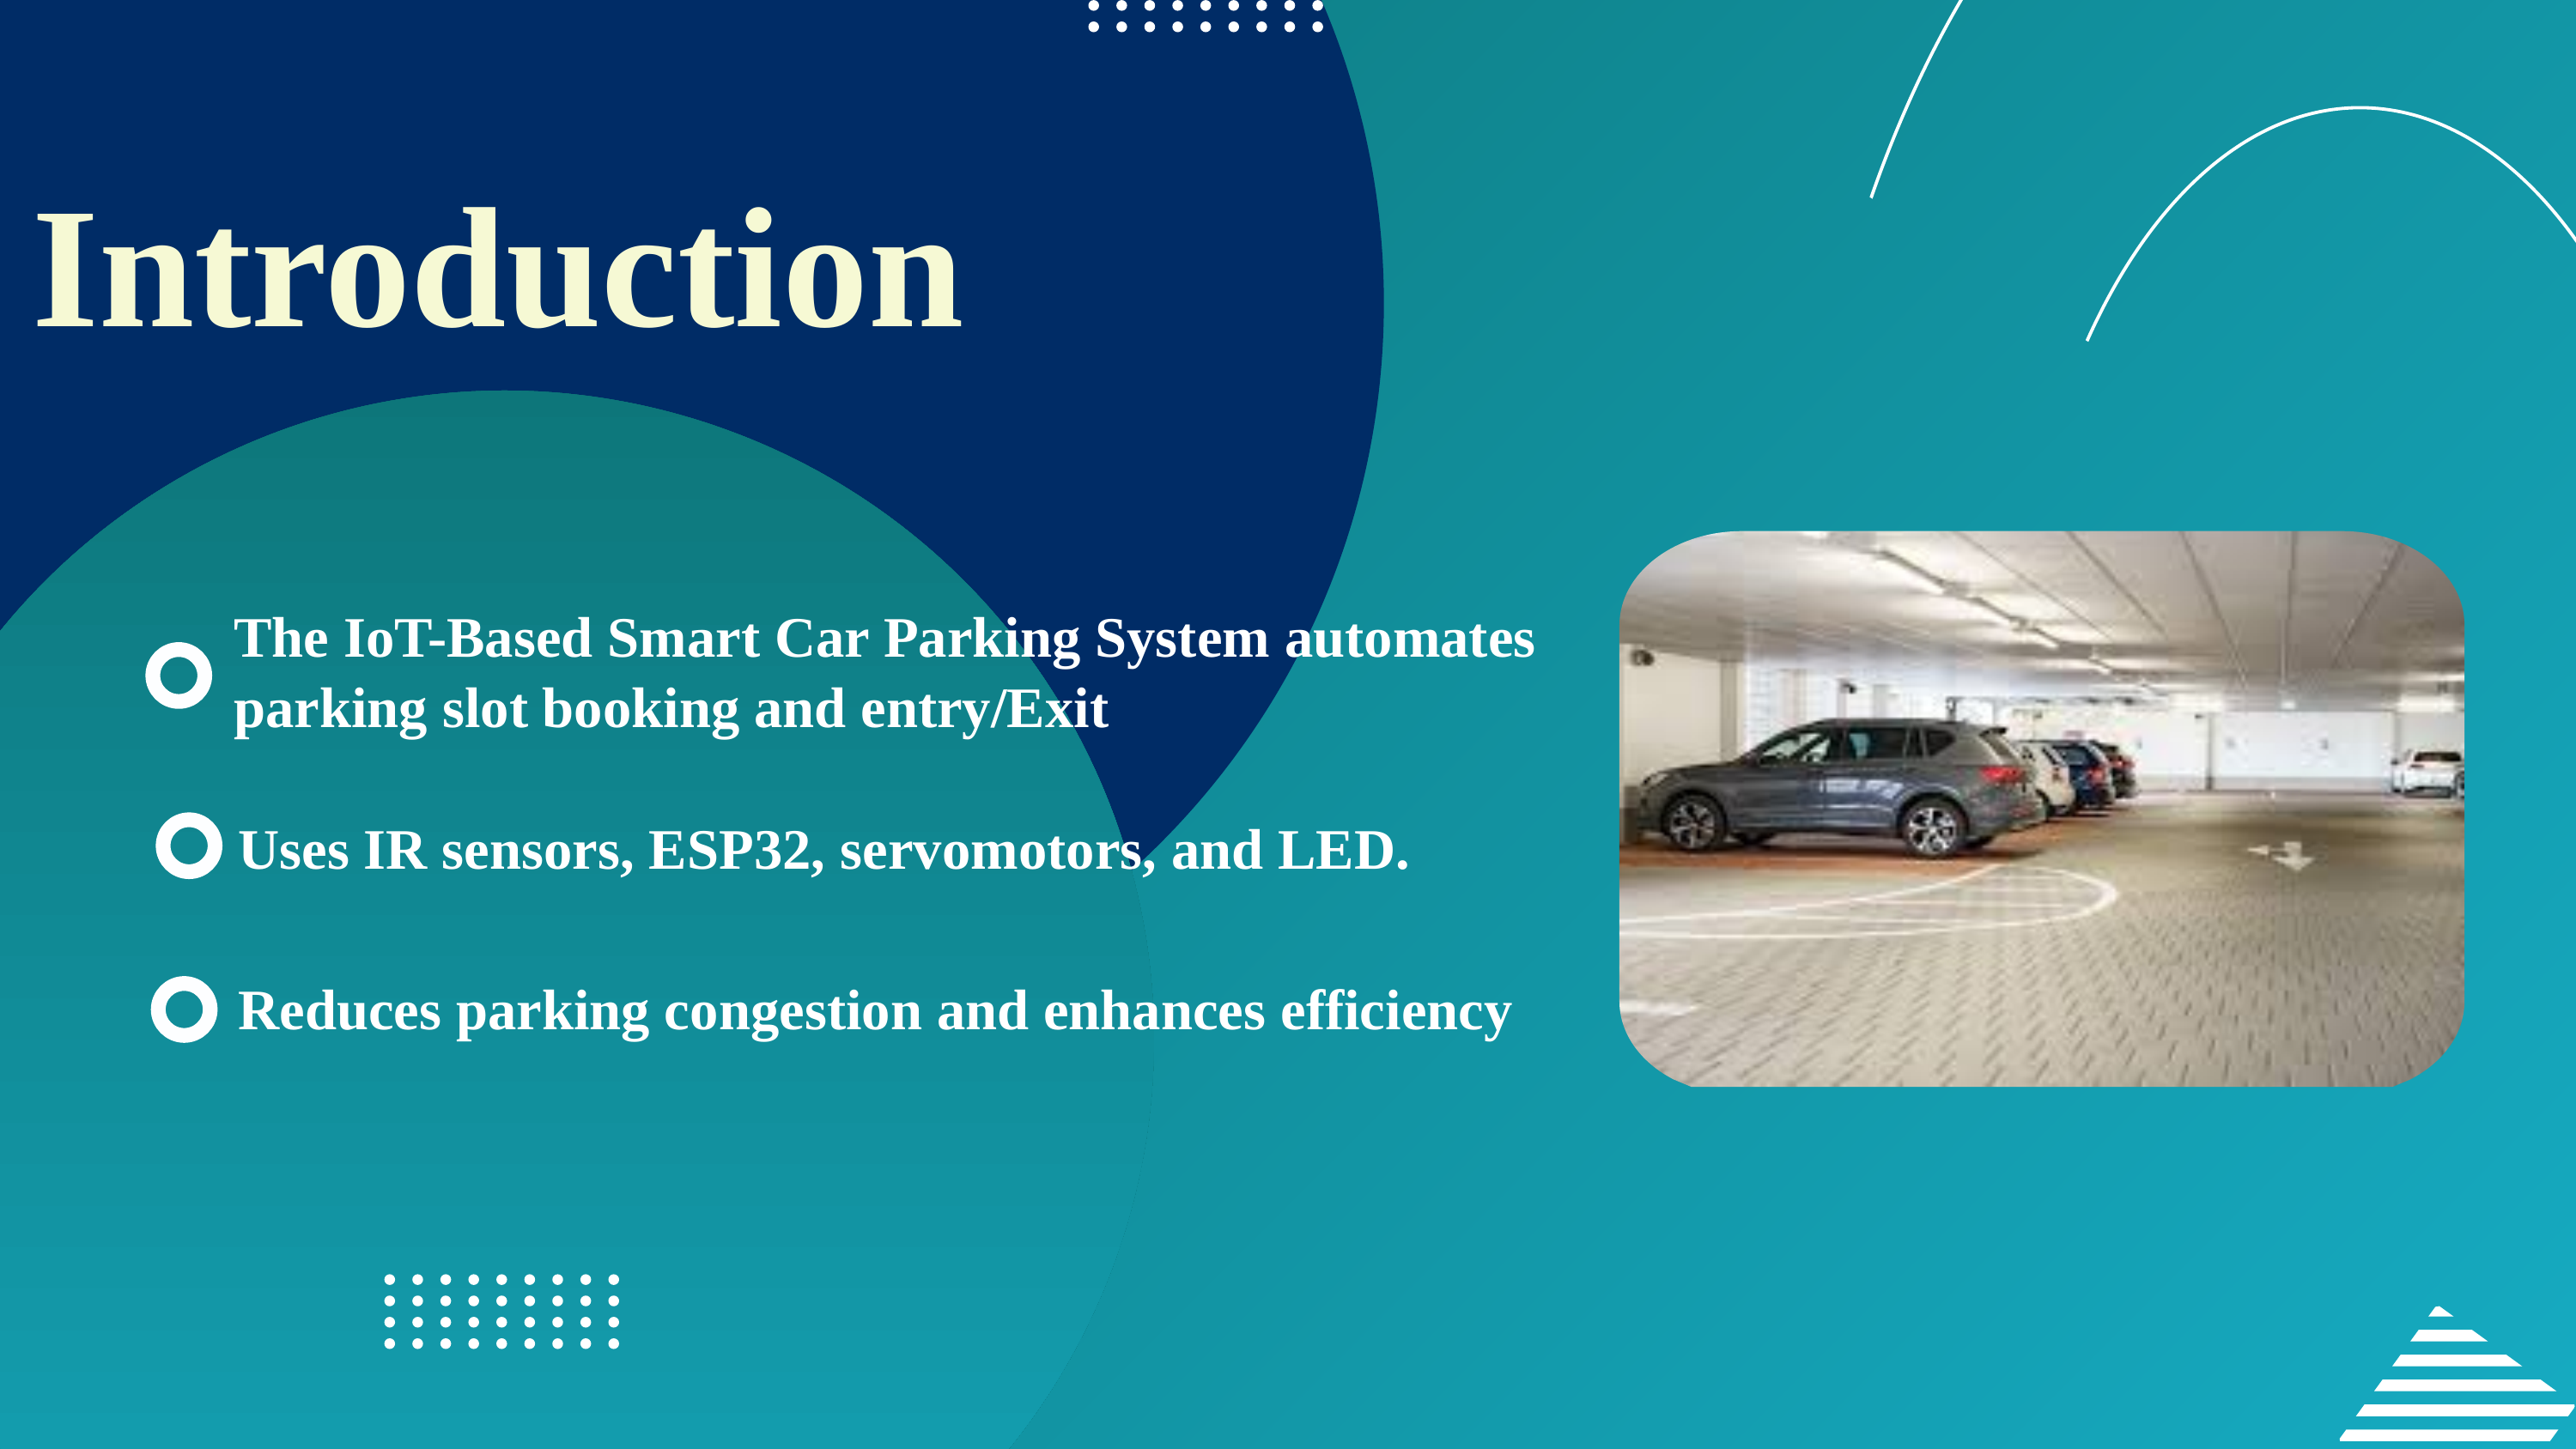

Introduction
The IoT-Based Smart Car Parking System automates parking slot booking and entry/Exit
Uses IR sensors, ESP32, servomotors, and LED.
Reduces parking congestion and enhances efficiency